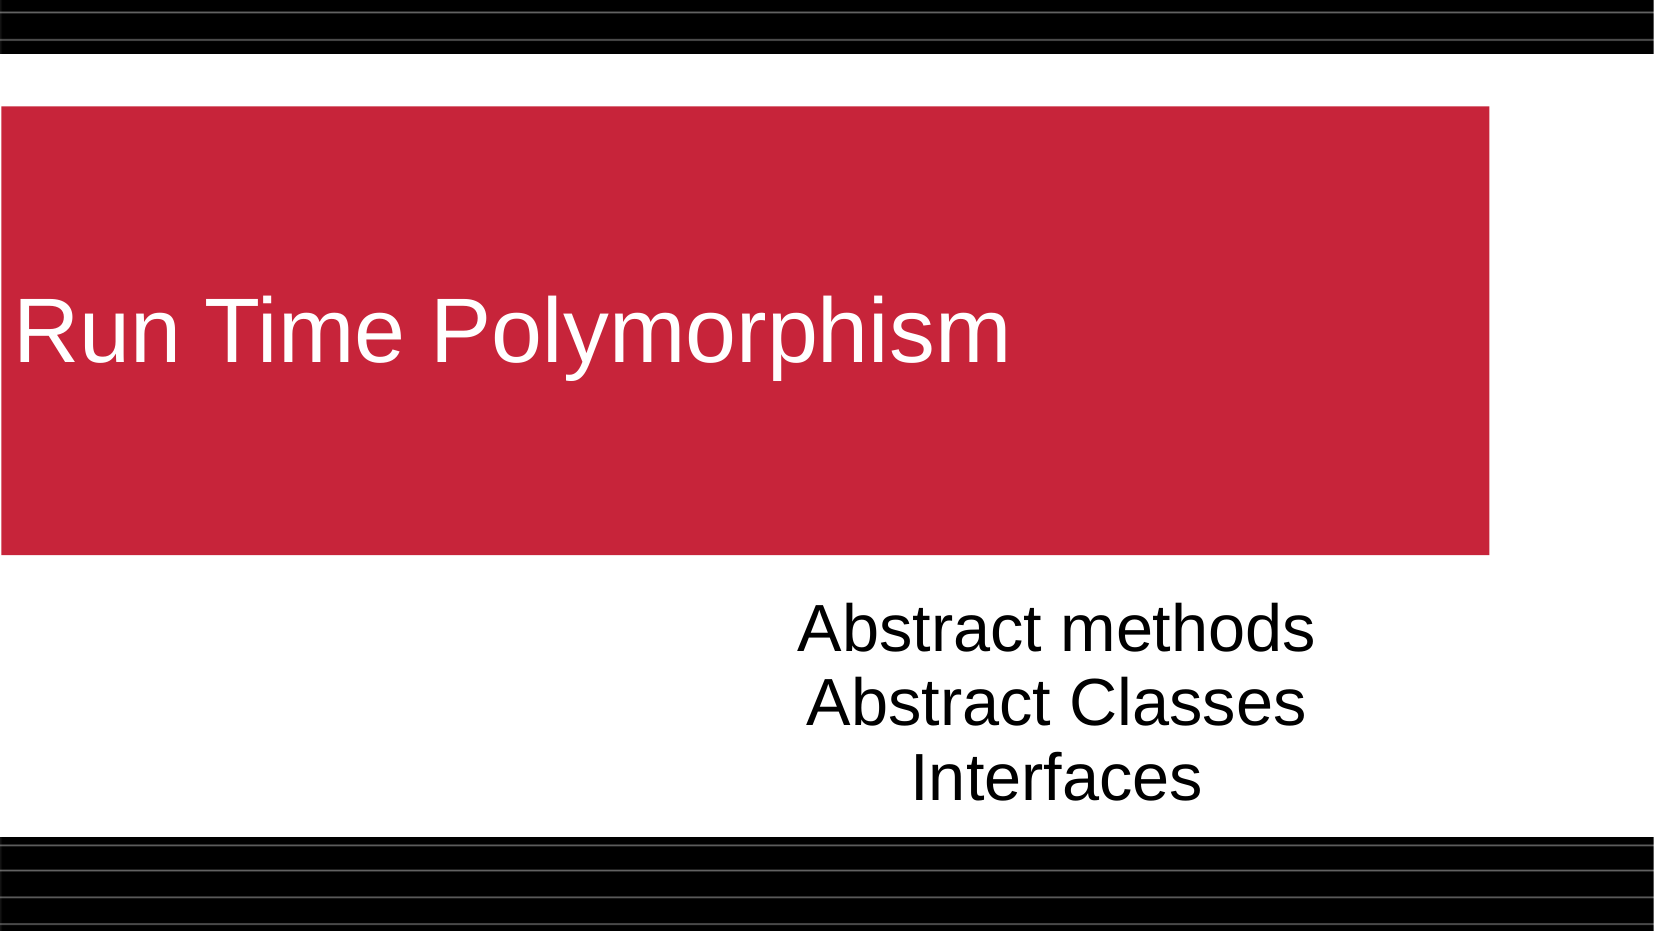

# Run Time Polymorphism
Abstract methods
Abstract Classes
Interfaces